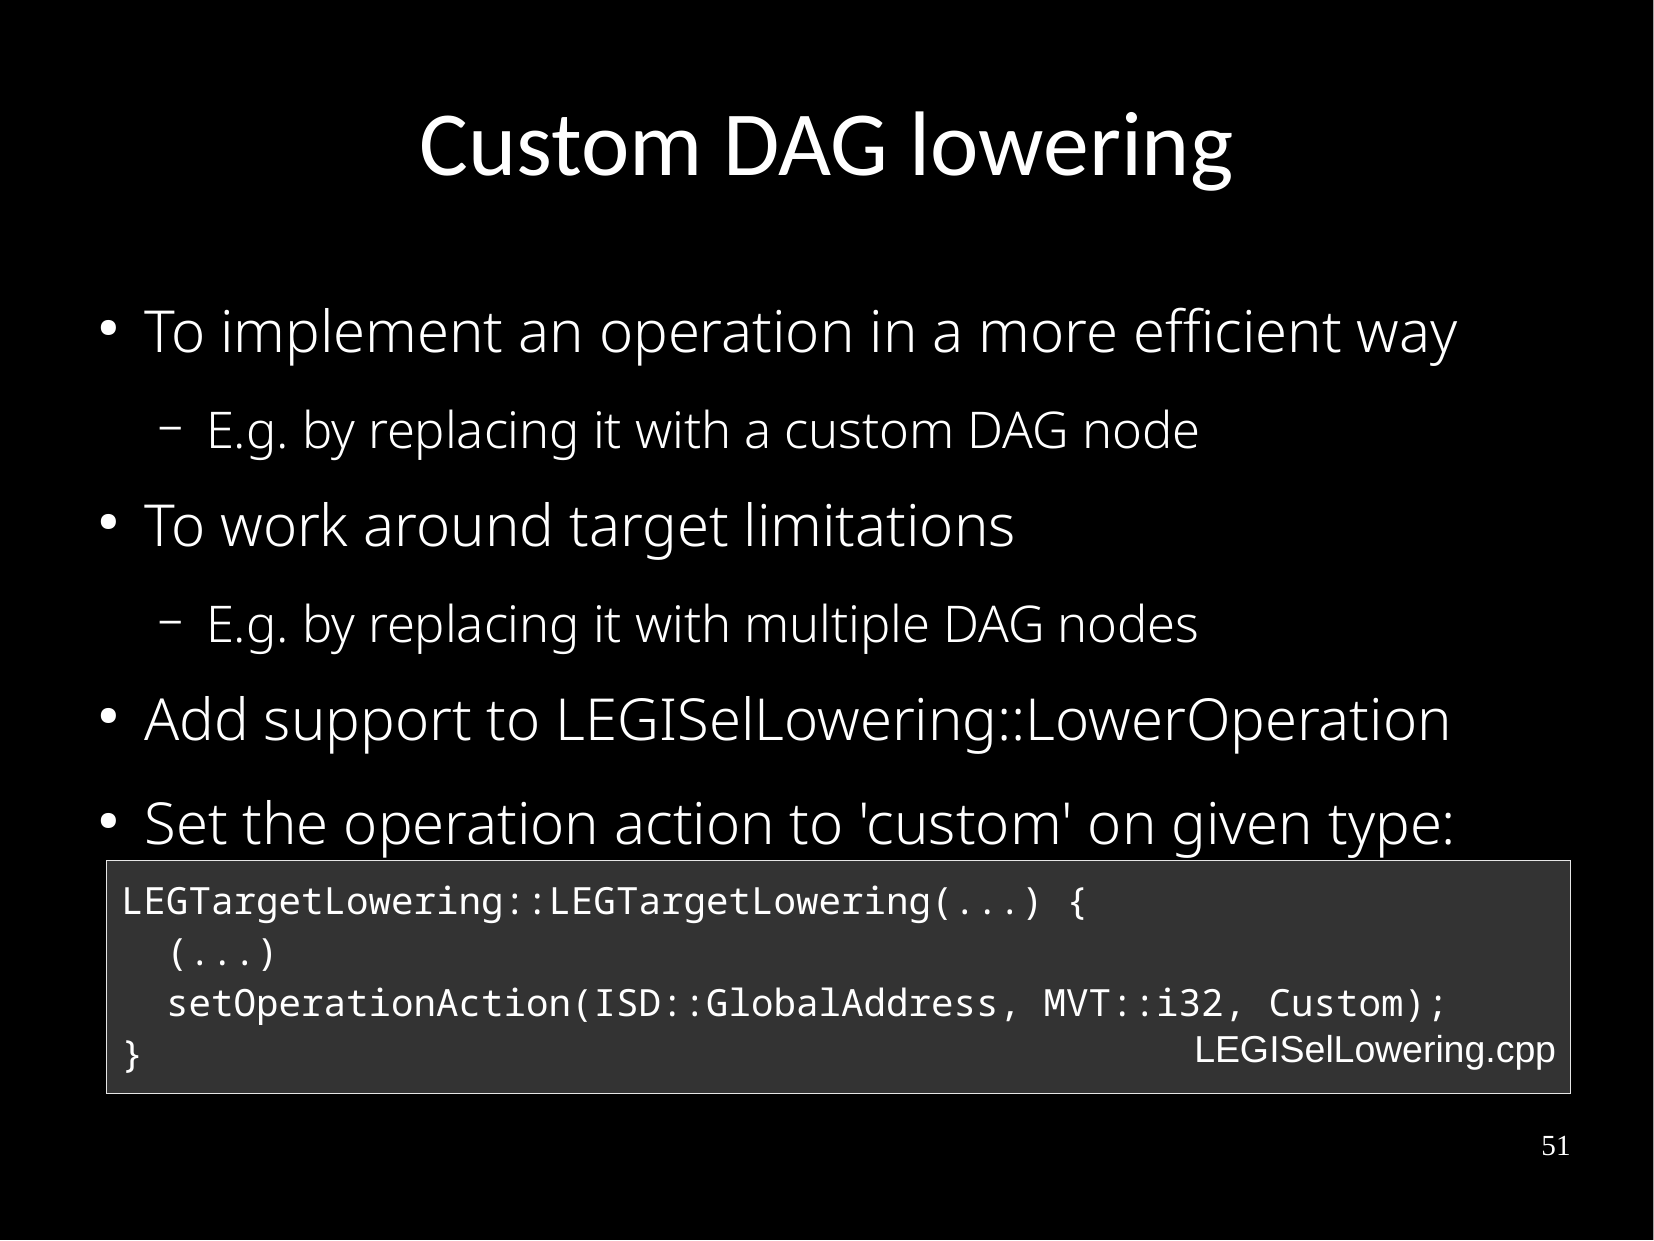

# Custom DAG lowering
To implement an operation in a more efficient way
E.g. by replacing it with a custom DAG node
To work around target limitations
E.g. by replacing it with multiple DAG nodes
Add support to LEGISelLowering::LowerOperation
Set the operation action to 'custom' on given type:
LEGTargetLowering::LEGTargetLowering(...) {
 (...)
 setOperationAction(ISD::GlobalAddress, MVT::i32, Custom);
}
LEGISelLowering.cpp
51